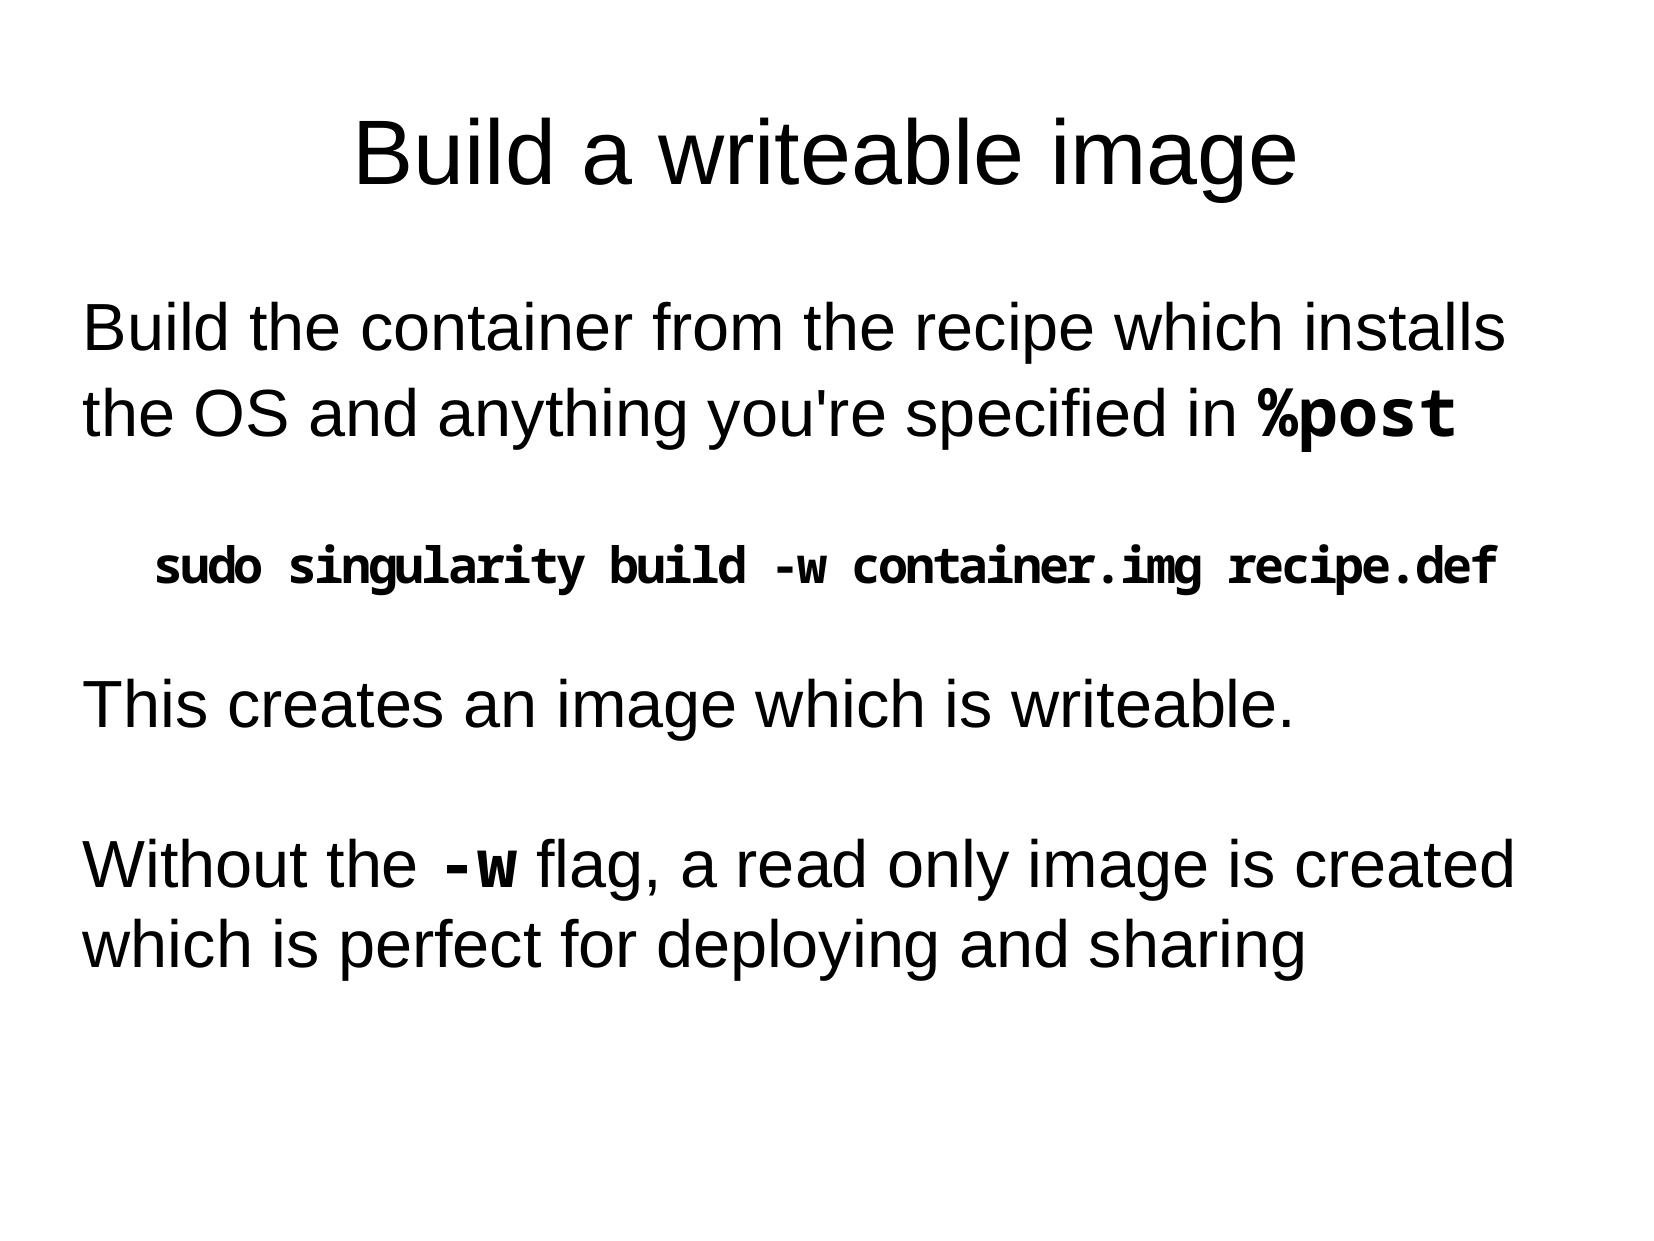

# Build a writeable image
Build the container from the recipe which installs the OS and anything you're specified in %post
sudo singularity build -w container.img recipe.def
This creates an image which is writeable.
Without the -w flag, a read only image is created which is perfect for deploying and sharing